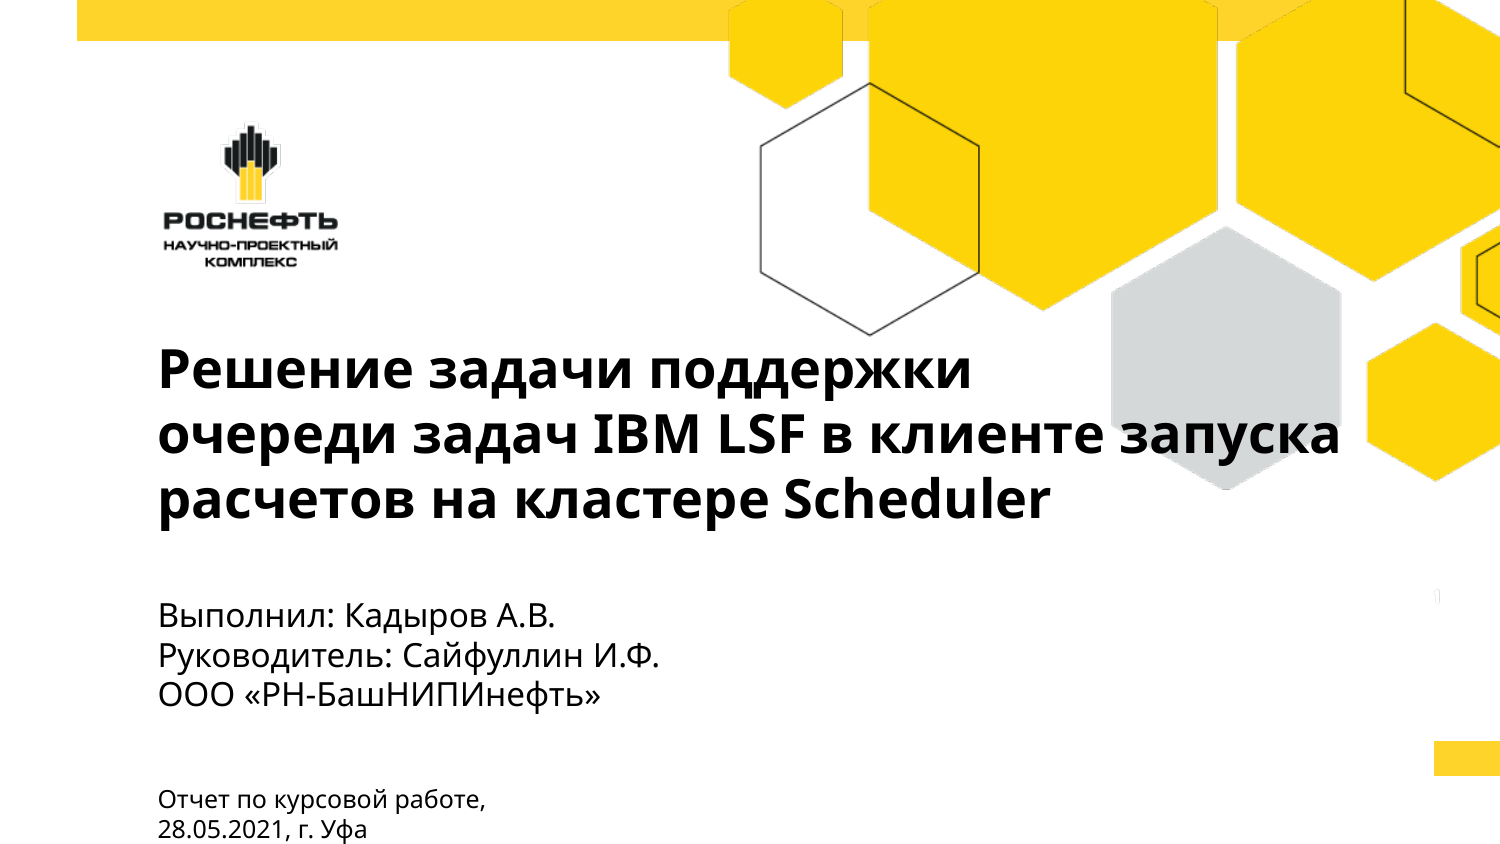

Решение задачи поддержки
очереди задач IBM LSF в клиенте запуска расчетов на кластере Scheduler
Выполнил: Кадыров А.В.
Руководитель: Сайфуллин И.Ф.
ООО «РН-БашНИПИнефть»
Отчет по курсовой работе,
28.05.2021, г. Уфа